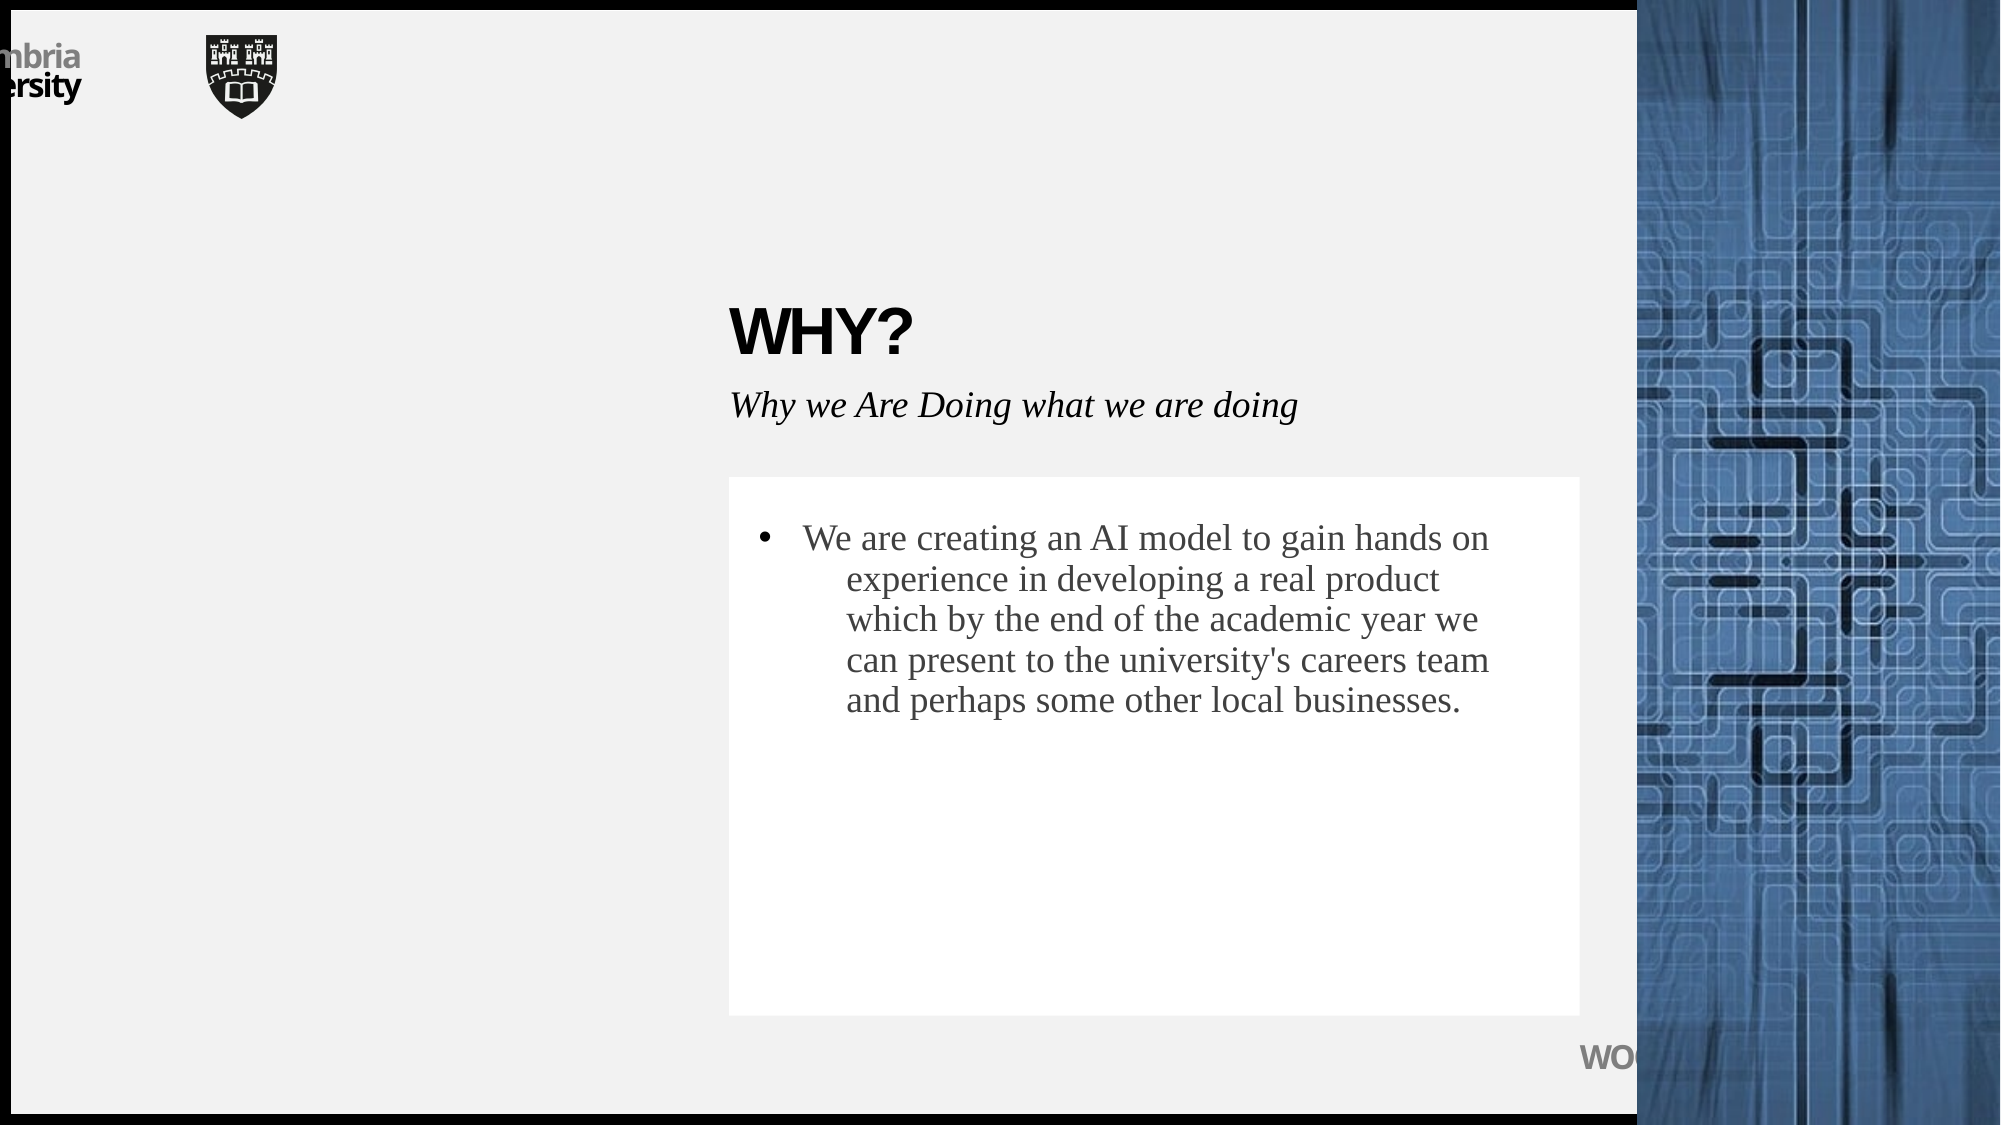

Northumbria
University
# Why?
Why we Are Doing what we are doing
We are creating an AI model to gain hands on experience in developing a real product which by the end of the academic year we can present to the university's careers team and perhaps some other local businesses.